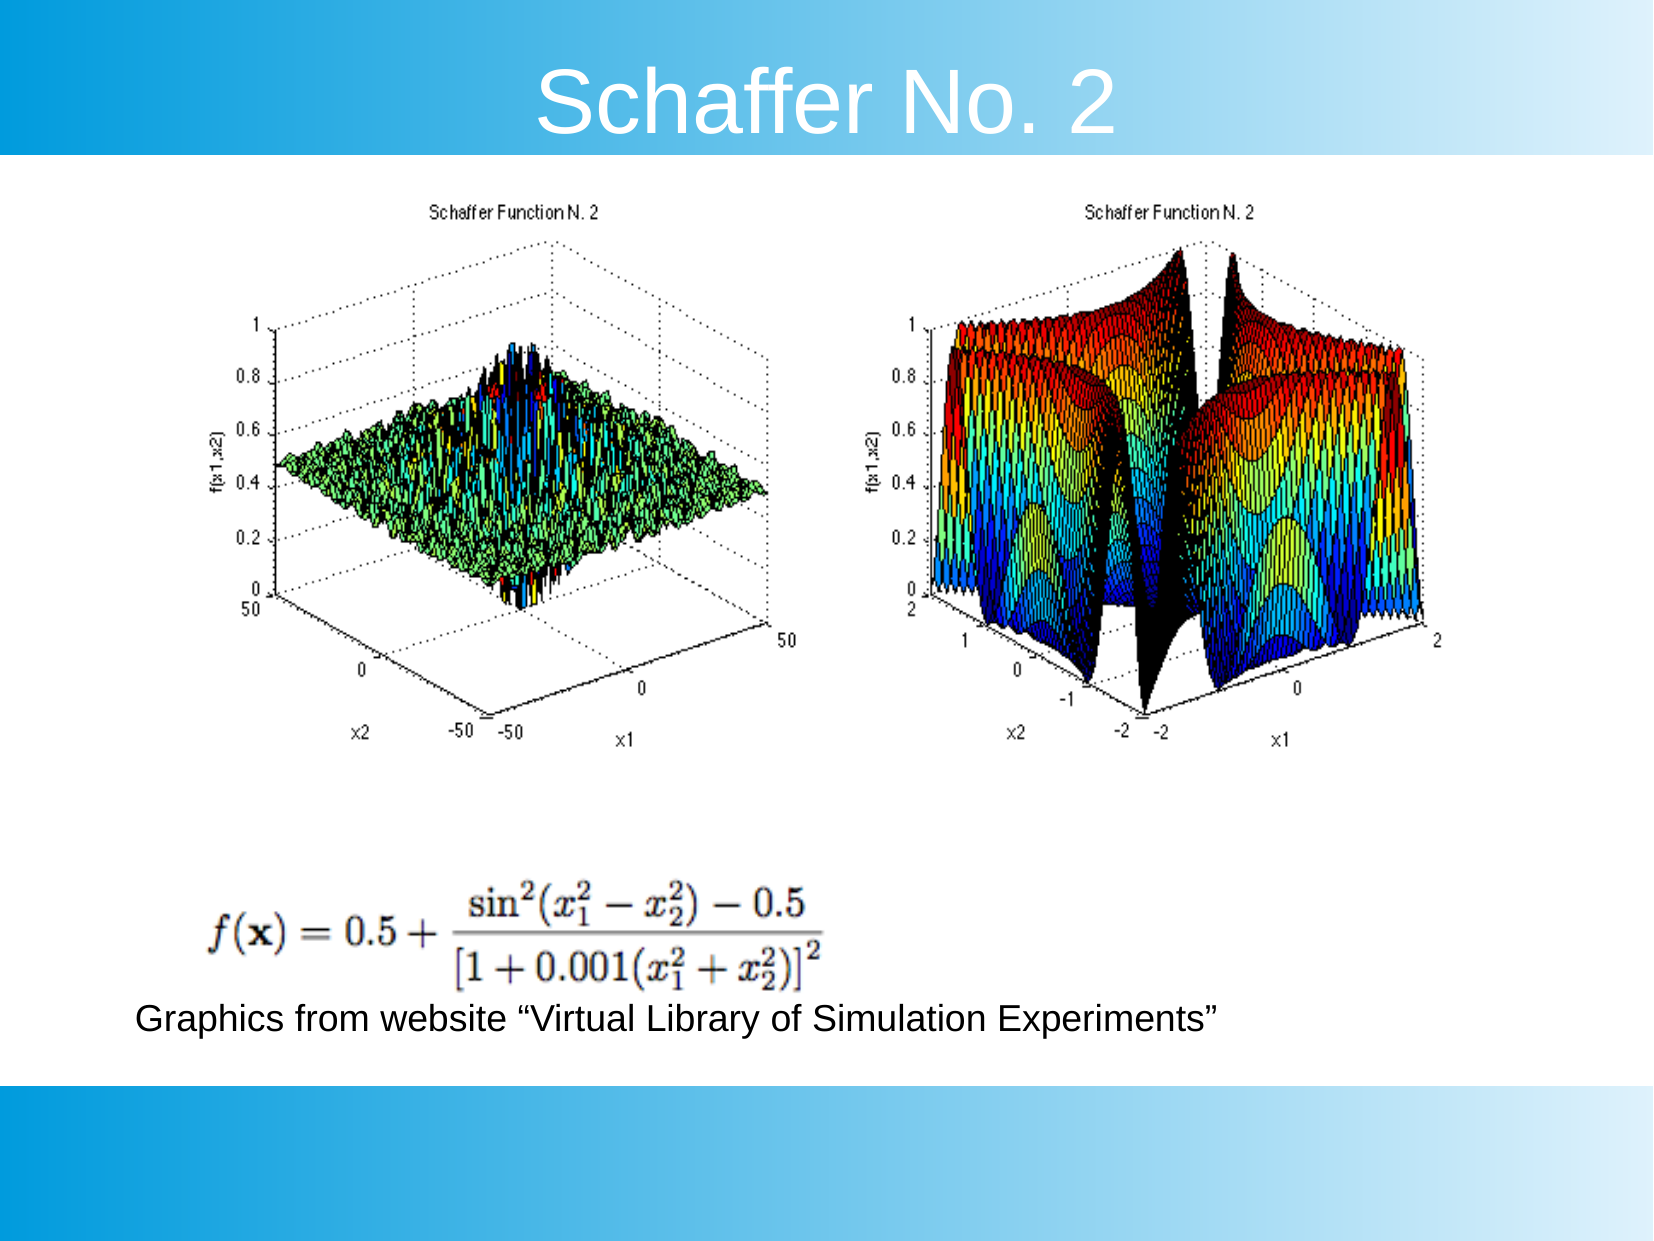

# Schaffer No. 2
Graphics from website “Virtual Library of Simulation Experiments”